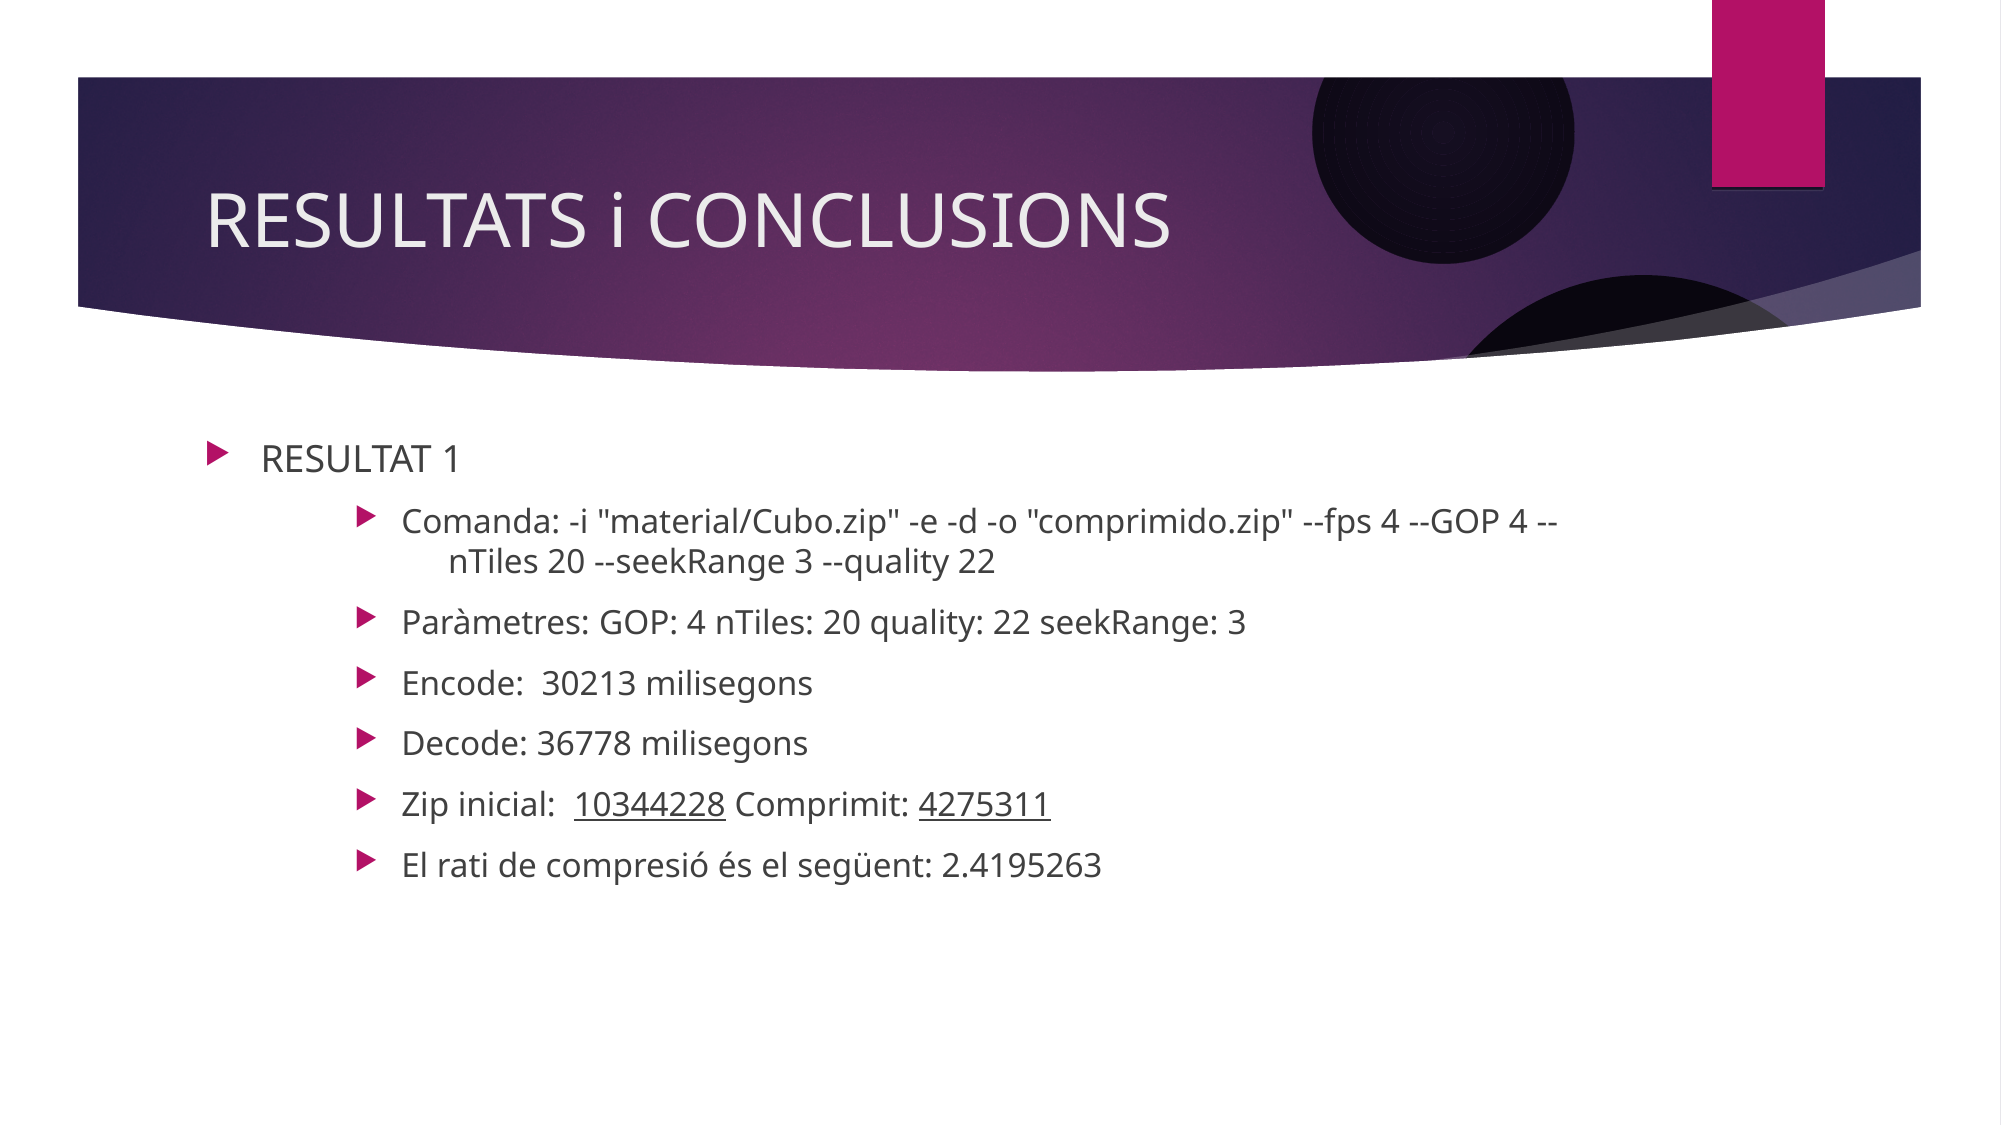

# RESULTATS i CONCLUSIONS
RESULTAT 1
Comanda: -i "material/Cubo.zip" -e -d -o "comprimido.zip" --fps 4 --GOP 4 --nTiles 20 --seekRange 3 --quality 22
Paràmetres: GOP: 4 nTiles: 20 quality: 22 seekRange: 3
Encode: 30213 milisegons
Decode: 36778 milisegons
Zip inicial: 10344228 Comprimit: 4275311
El rati de compresió és el següent: 2.4195263